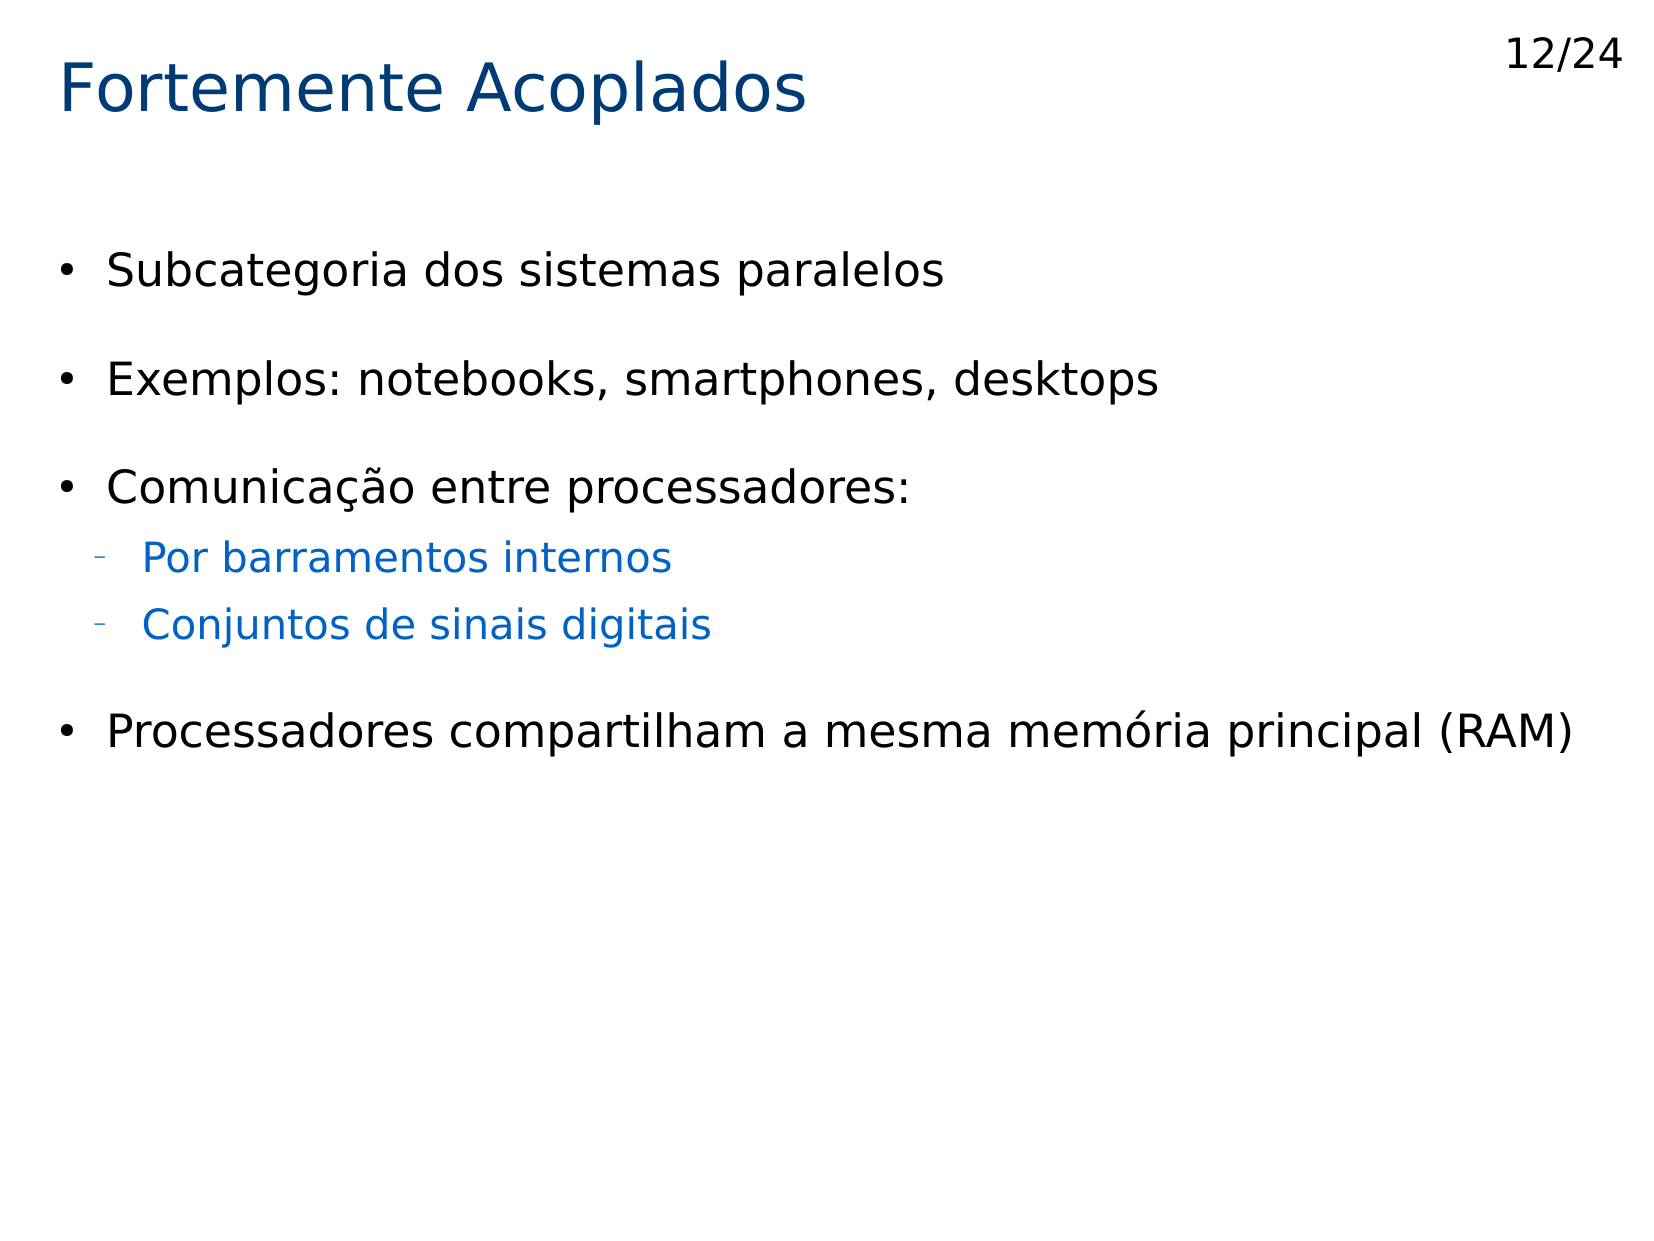

# Fortemente Acoplados
12
Subcategoria dos sistemas paralelos
Exemplos: notebooks, smartphones, desktops
Comunicação entre processadores:
Por barramentos internos
Conjuntos de sinais digitais
Processadores compartilham a mesma memória principal (RAM)